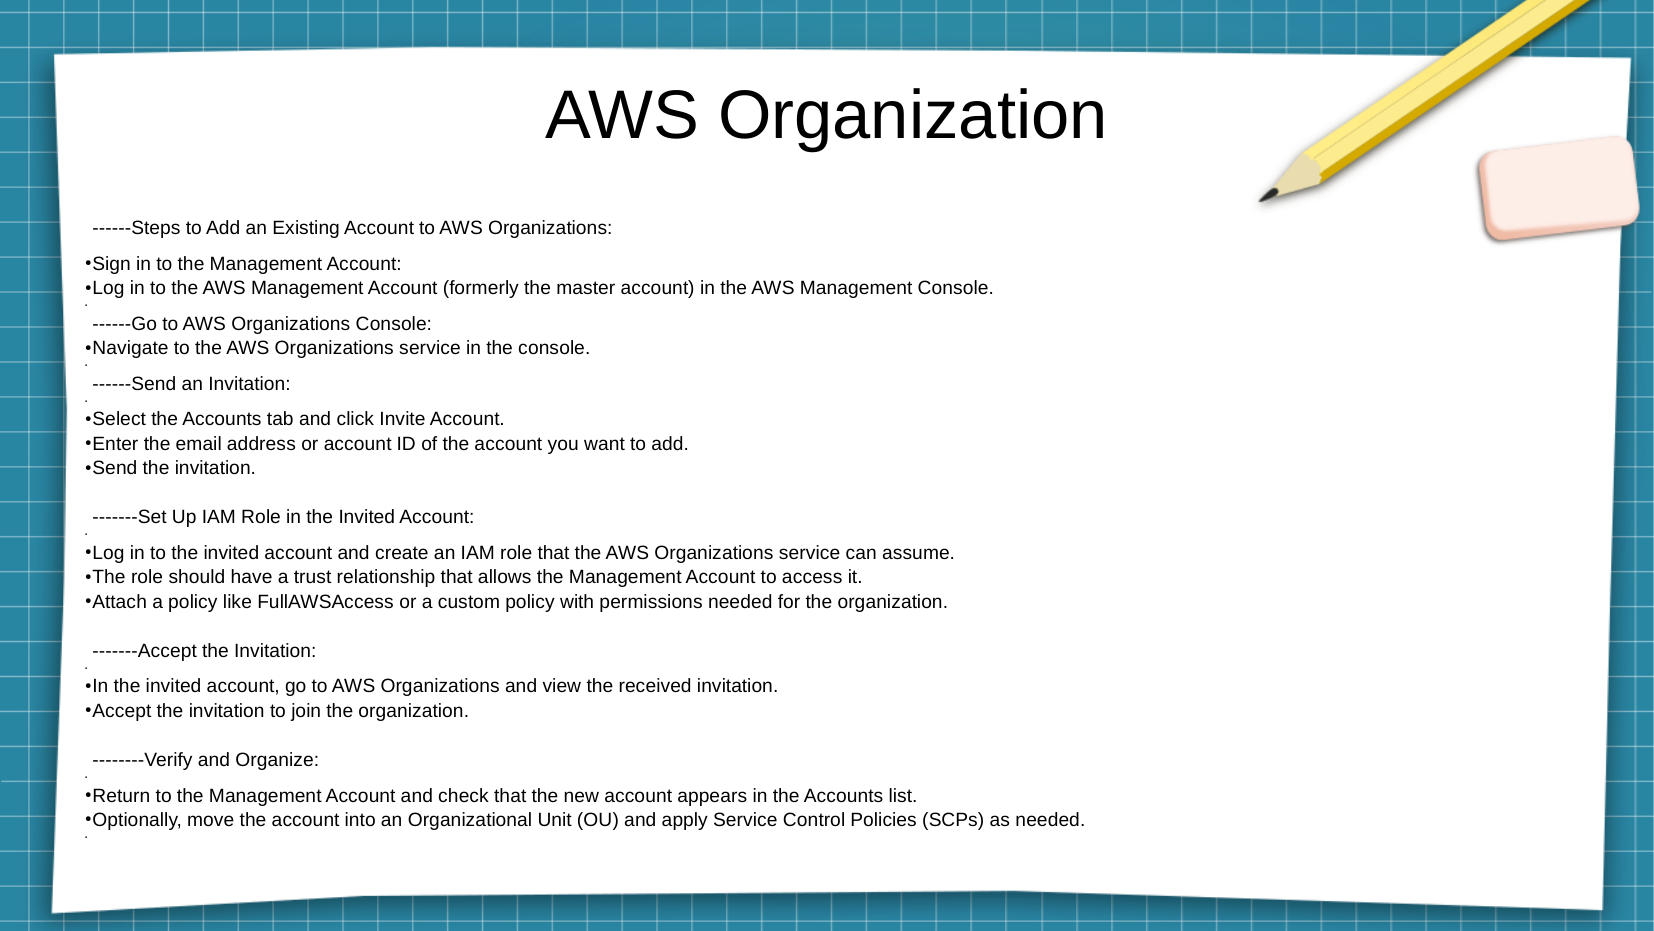

# AWS Organization
------Steps to Add an Existing Account to AWS Organizations:
Sign in to the Management Account:
Log in to the AWS Management Account (formerly the master account) in the AWS Management Console.
------Go to AWS Organizations Console:
Navigate to the AWS Organizations service in the console.
------Send an Invitation:
Select the Accounts tab and click Invite Account.
Enter the email address or account ID of the account you want to add.
Send the invitation.
-------Set Up IAM Role in the Invited Account:
Log in to the invited account and create an IAM role that the AWS Organizations service can assume.
The role should have a trust relationship that allows the Management Account to access it.
Attach a policy like FullAWSAccess or a custom policy with permissions needed for the organization.
-------Accept the Invitation:
In the invited account, go to AWS Organizations and view the received invitation.
Accept the invitation to join the organization.
--------Verify and Organize:
Return to the Management Account and check that the new account appears in the Accounts list.
Optionally, move the account into an Organizational Unit (OU) and apply Service Control Policies (SCPs) as needed.